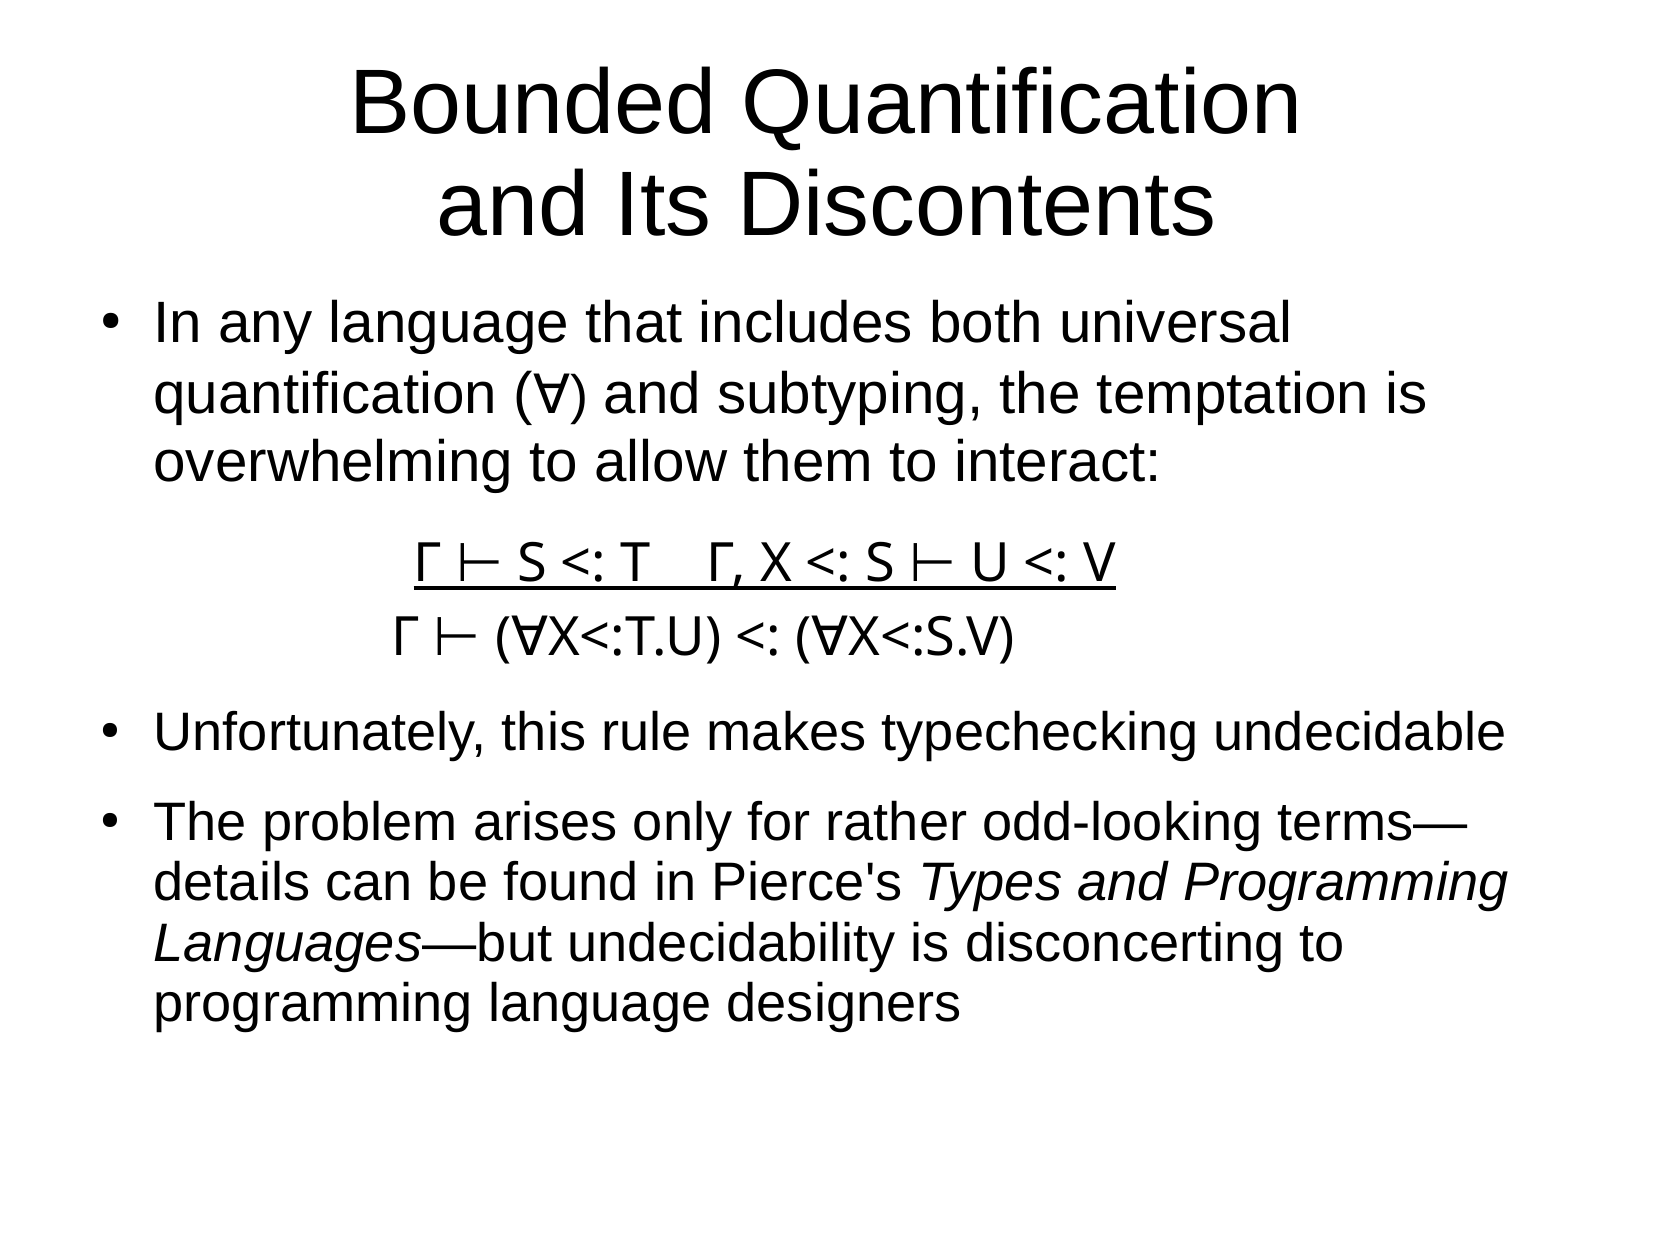

# Bounded Quantification and Its Discontents
In any language that includes both universal quantification (∀) and subtyping, the temptation is overwhelming to allow them to interact:
 Γ ⊢ S <: T Γ, X <: S ⊢ U <: V
 Γ ⊢ (∀X<:T.U) <: (∀X<:S.V)
Unfortunately, this rule makes typechecking undecidable
The problem arises only for rather odd-looking terms—details can be found in Pierce's Types and Programming Languages—but undecidability is disconcerting to programming language designers